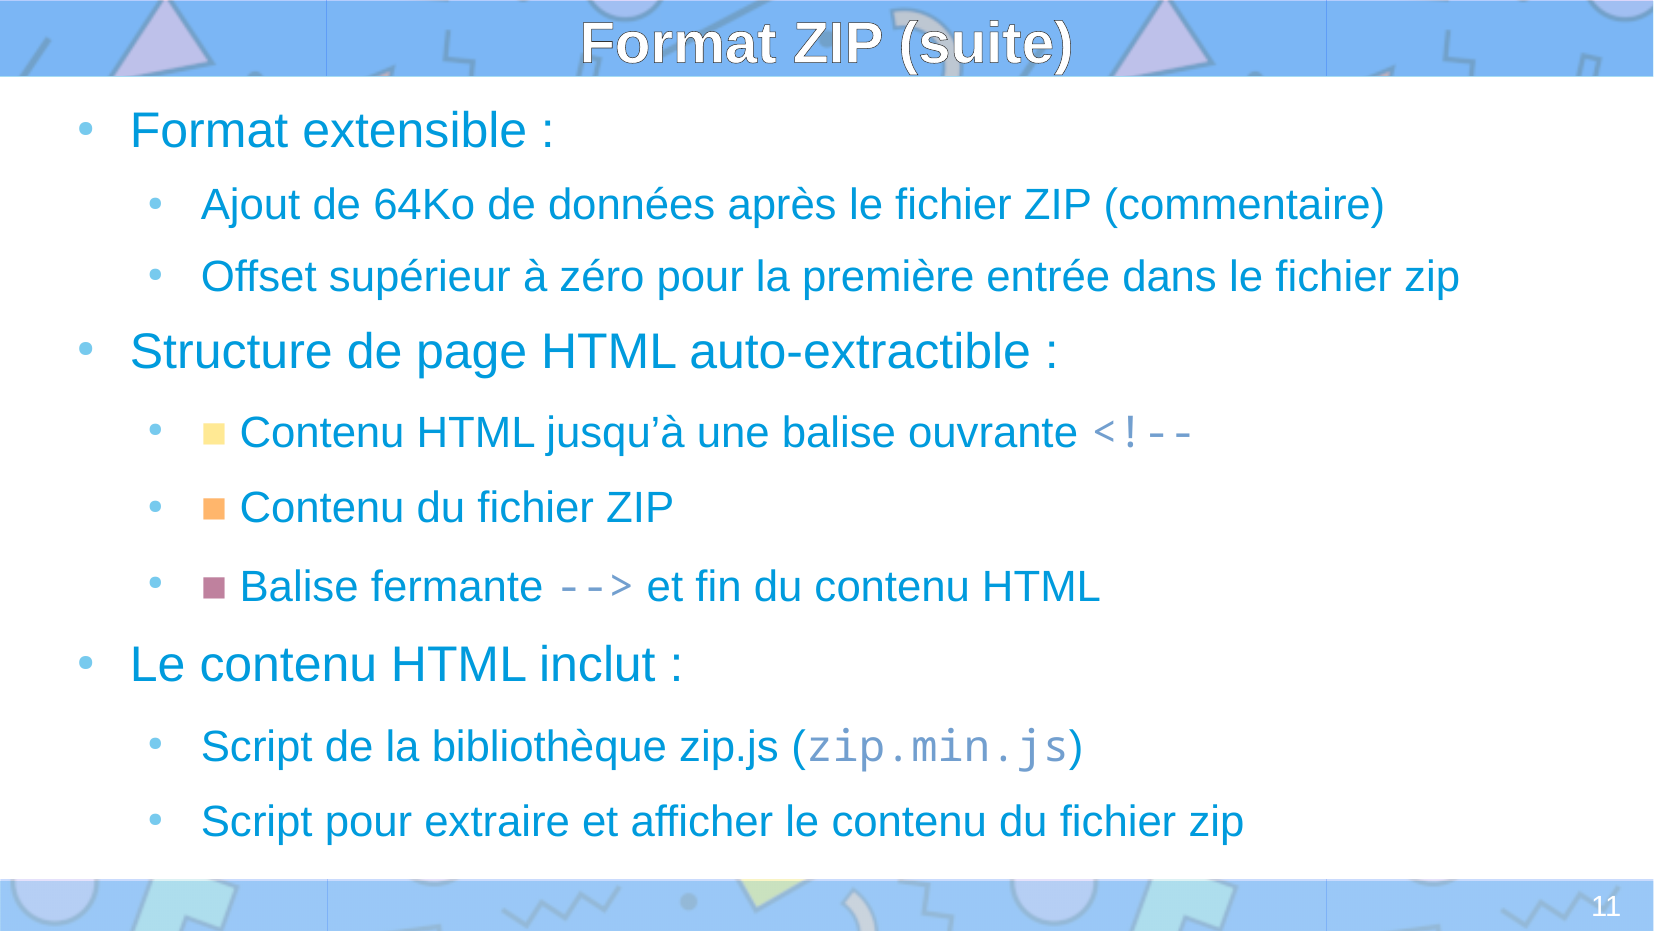

# Format ZIP (suite)
Format extensible :
Ajout de 64Ko de données après le fichier ZIP (commentaire)
Offset supérieur à zéro pour la première entrée dans le fichier zip
Structure de page HTML auto-extractible :
■ Contenu HTML jusqu’à une balise ouvrante <!--
■ Contenu du fichier ZIP
■ Balise fermante --> et fin du contenu HTML
Le contenu HTML inclut :
Script de la bibliothèque zip.js (zip.min.js)
Script pour extraire et afficher le contenu du fichier zip
11